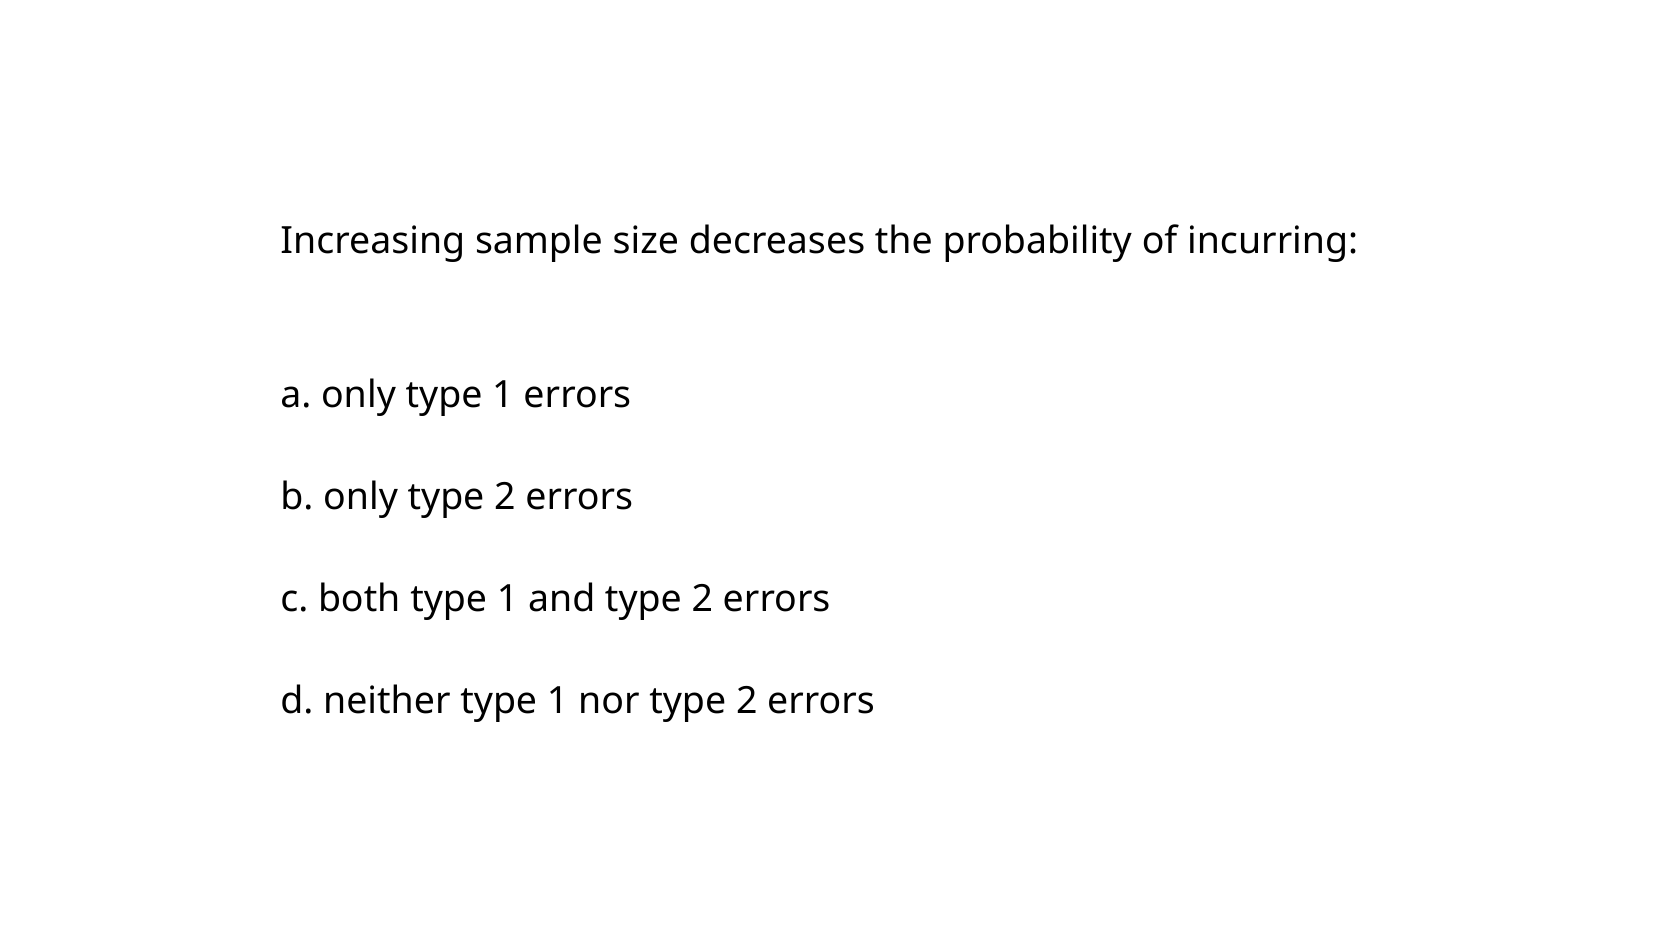

Increasing sample size decreases the probability of incurring:
a. only type 1 errors
b. only type 2 errors
c. both type 1 and type 2 errors
d. neither type 1 nor type 2 errors